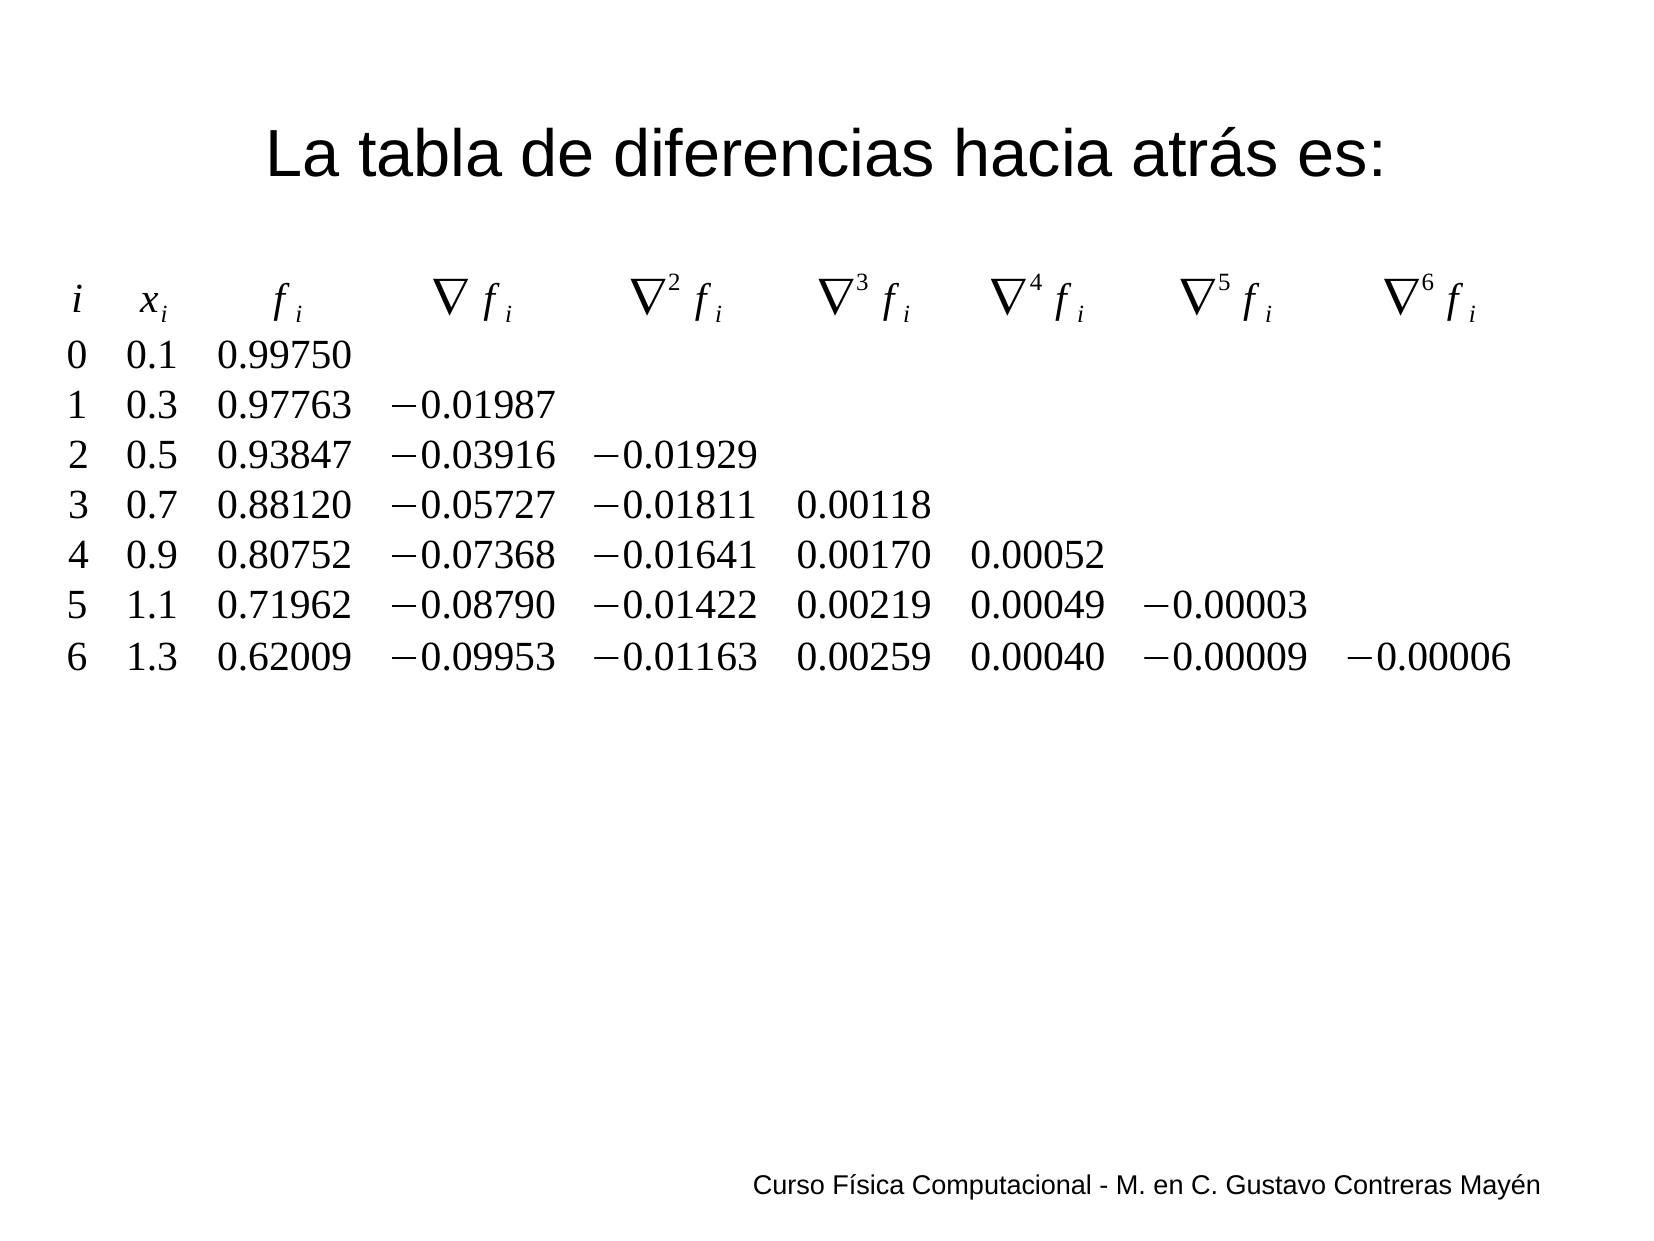

# La tabla de diferencias hacia atrás es: